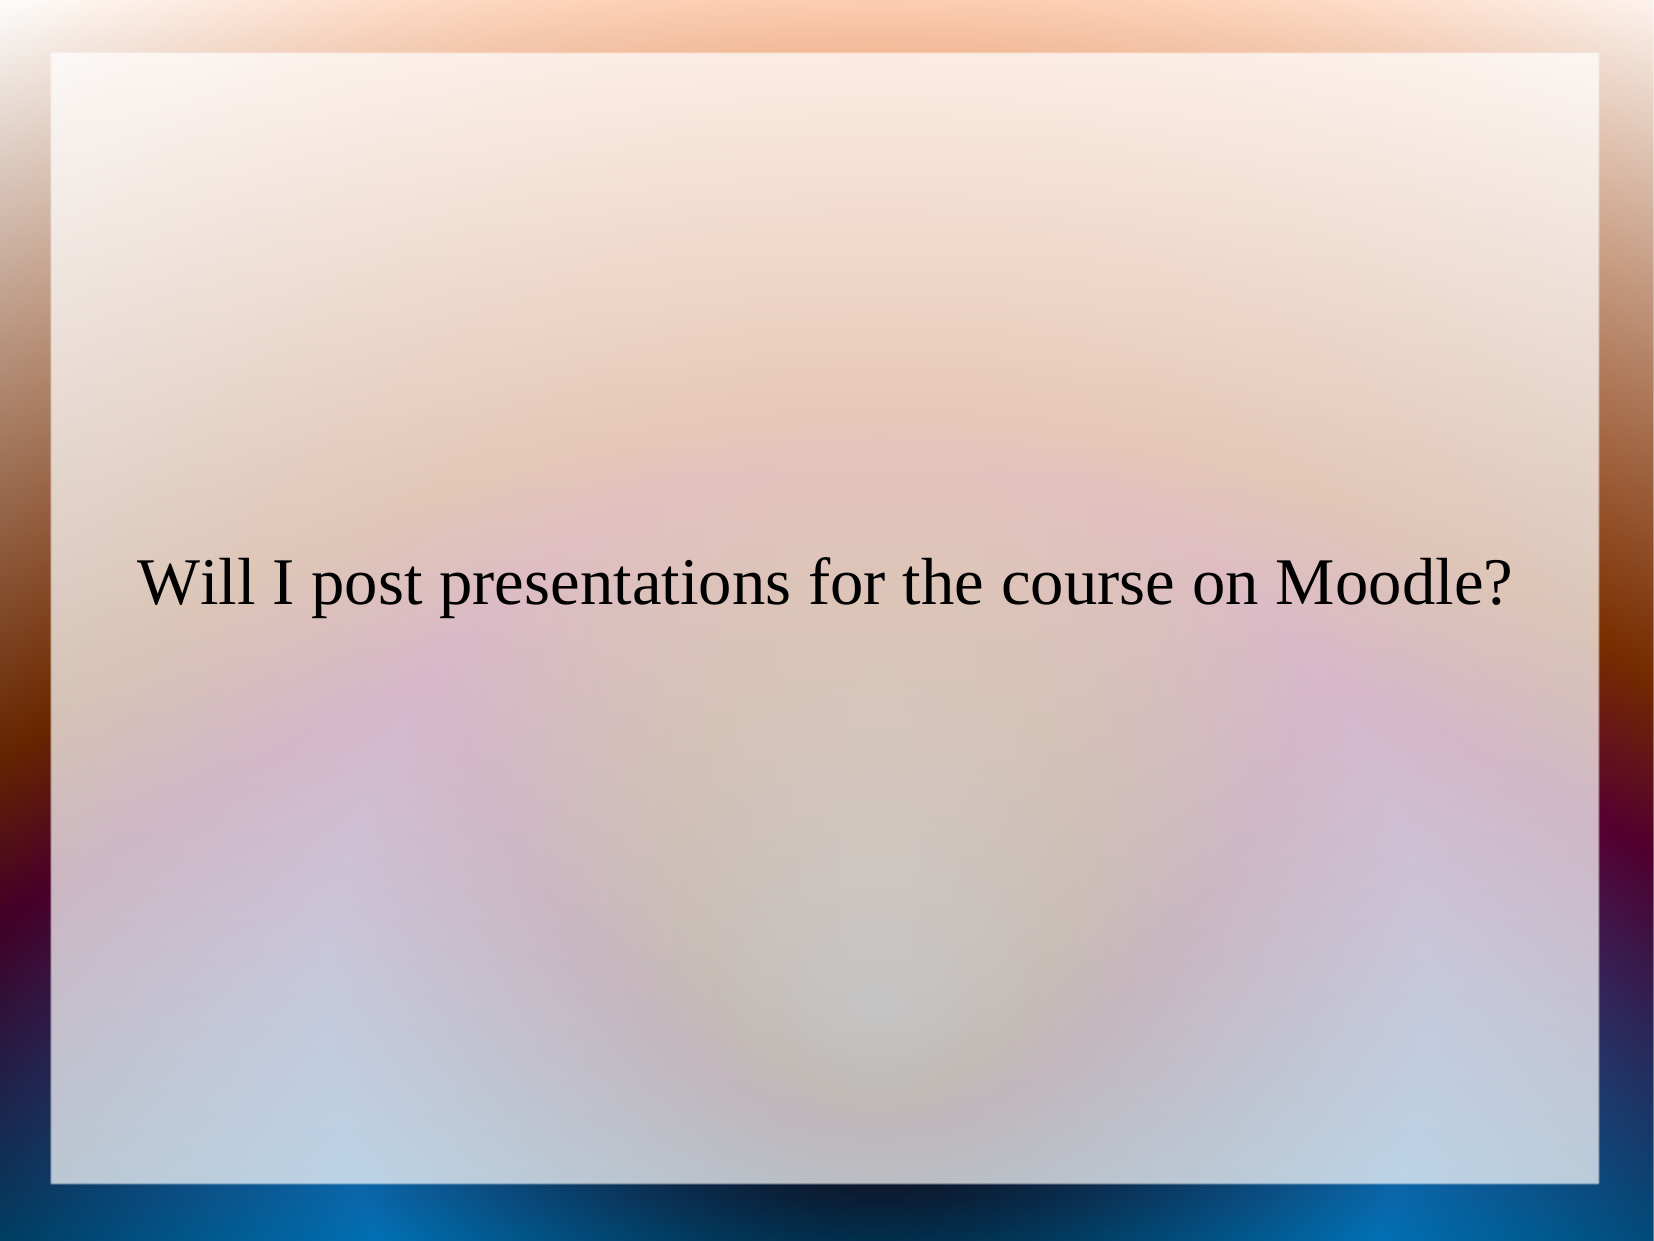

# Will I post presentations for the course on Moodle?